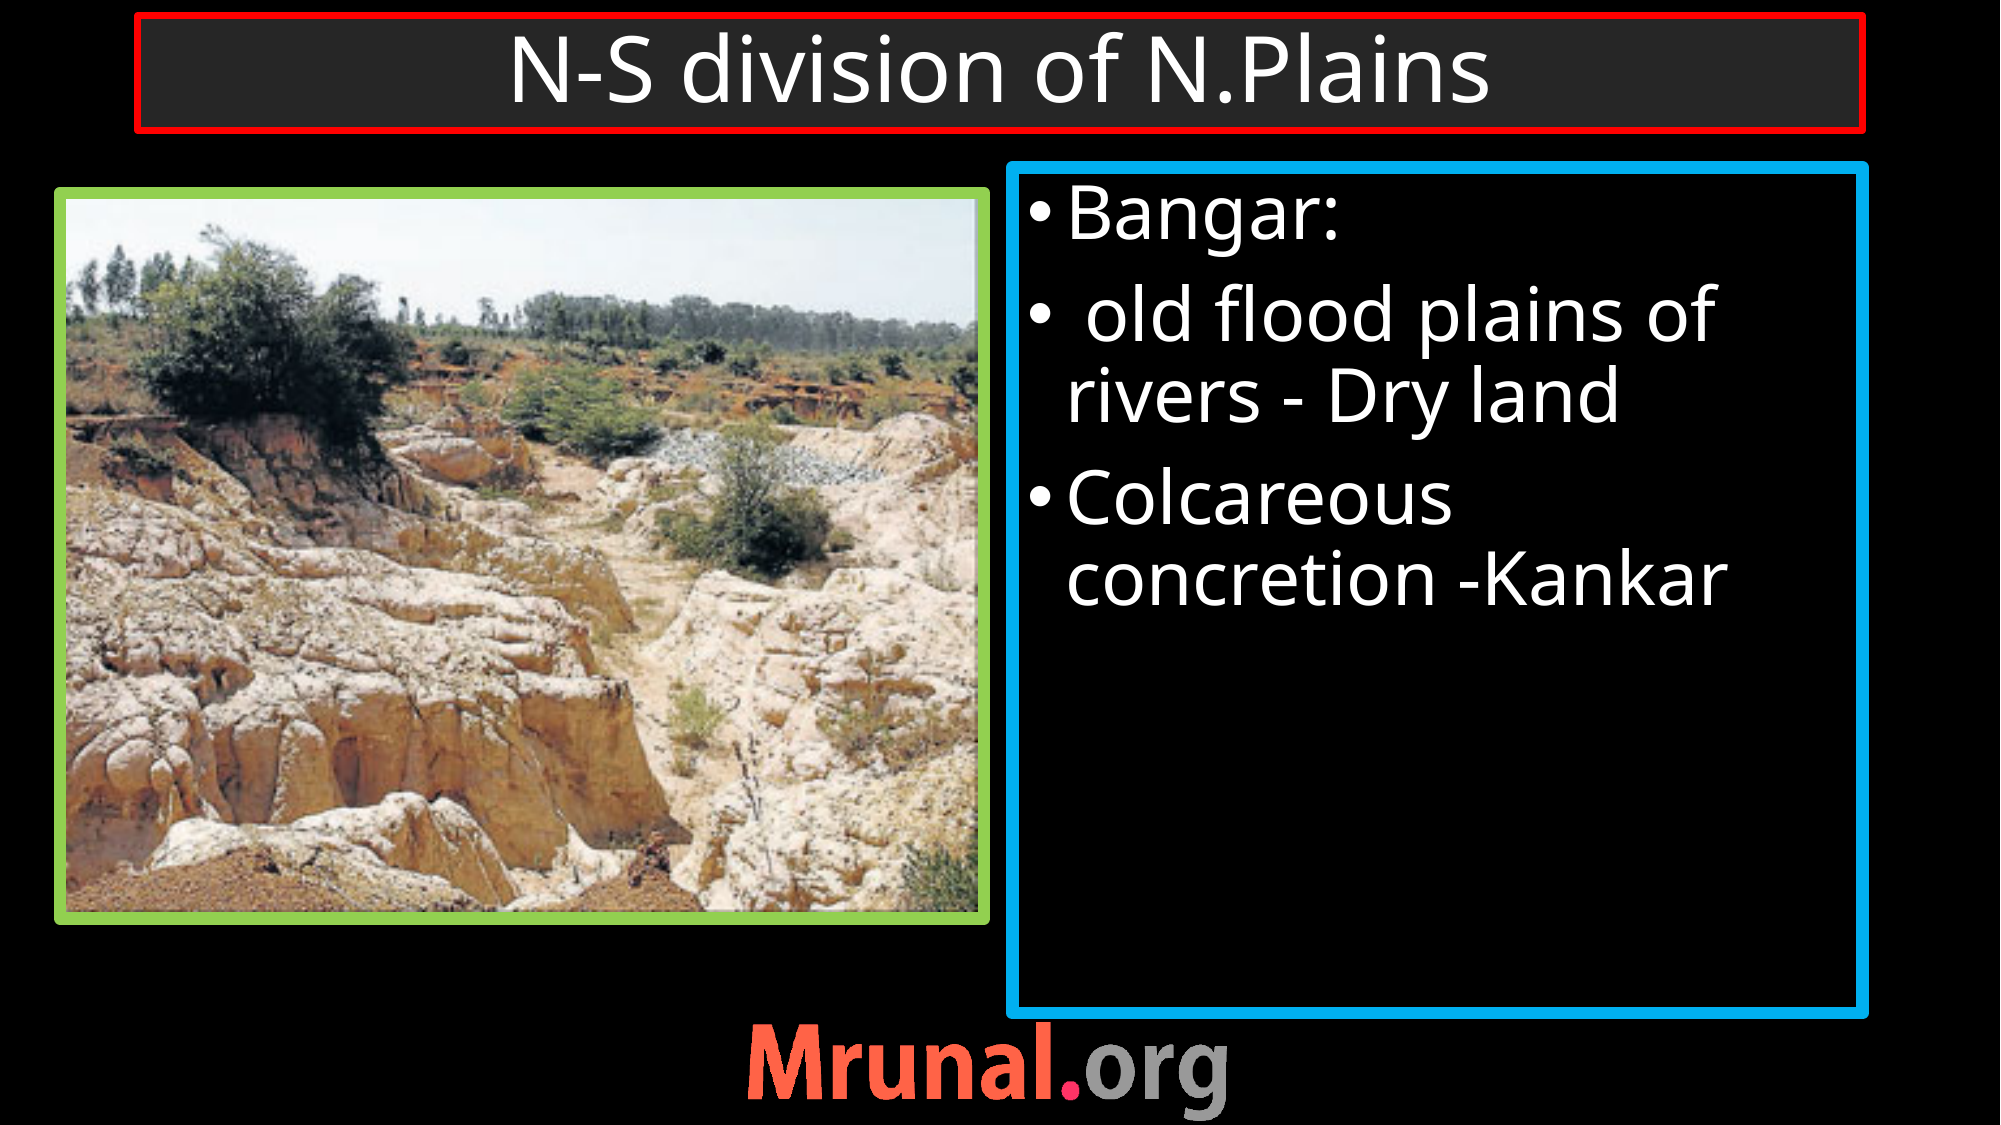

N-S division of N.Plains
# Bangar:
 old flood plains of rivers - Dry land
Colcareous concretion -Kankar